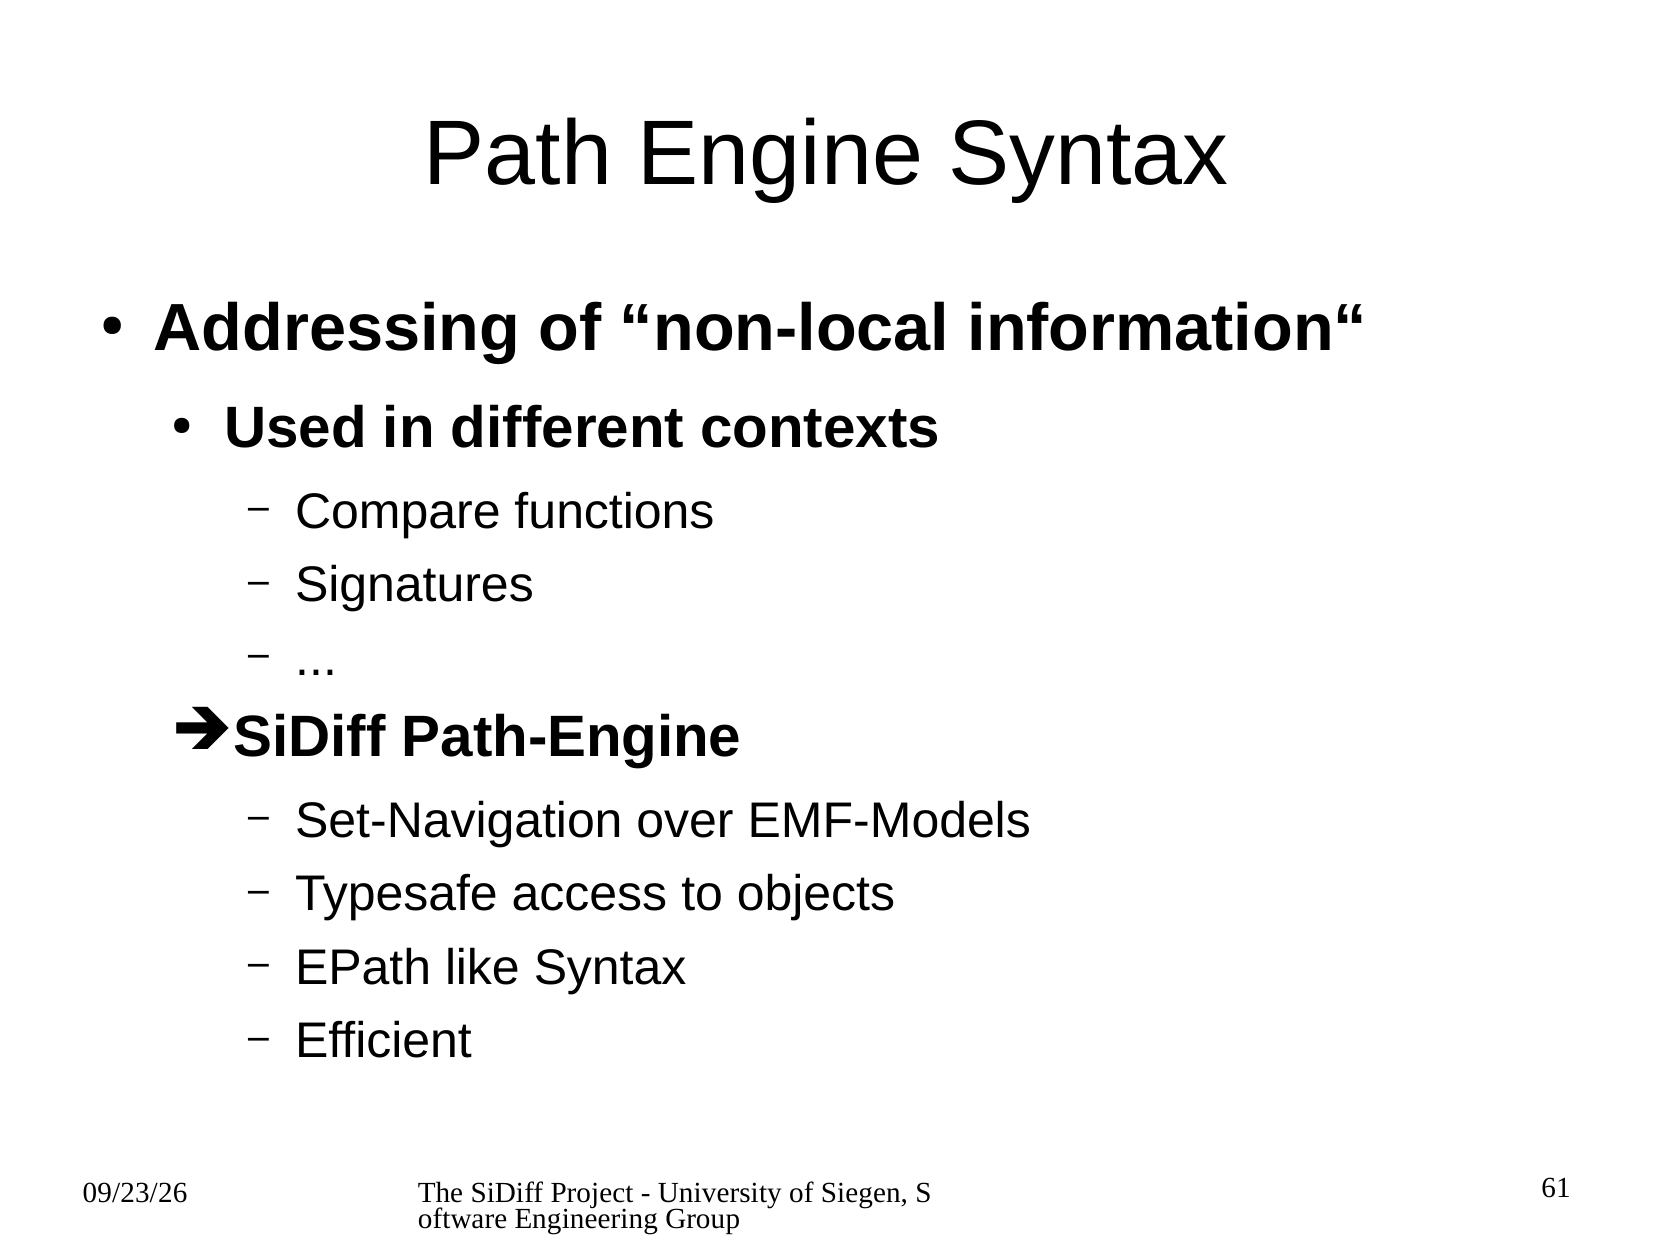

# Path Engine Syntax
Addressing of “non-local information“
Used in different contexts
Compare functions
Signatures
...
SiDiff Path-Engine
Set-Navigation over EMF-Models
Typesafe access to objects
EPath like Syntax
Efficient
61
The SiDiff Project - University of Siegen, Software Engineering Group